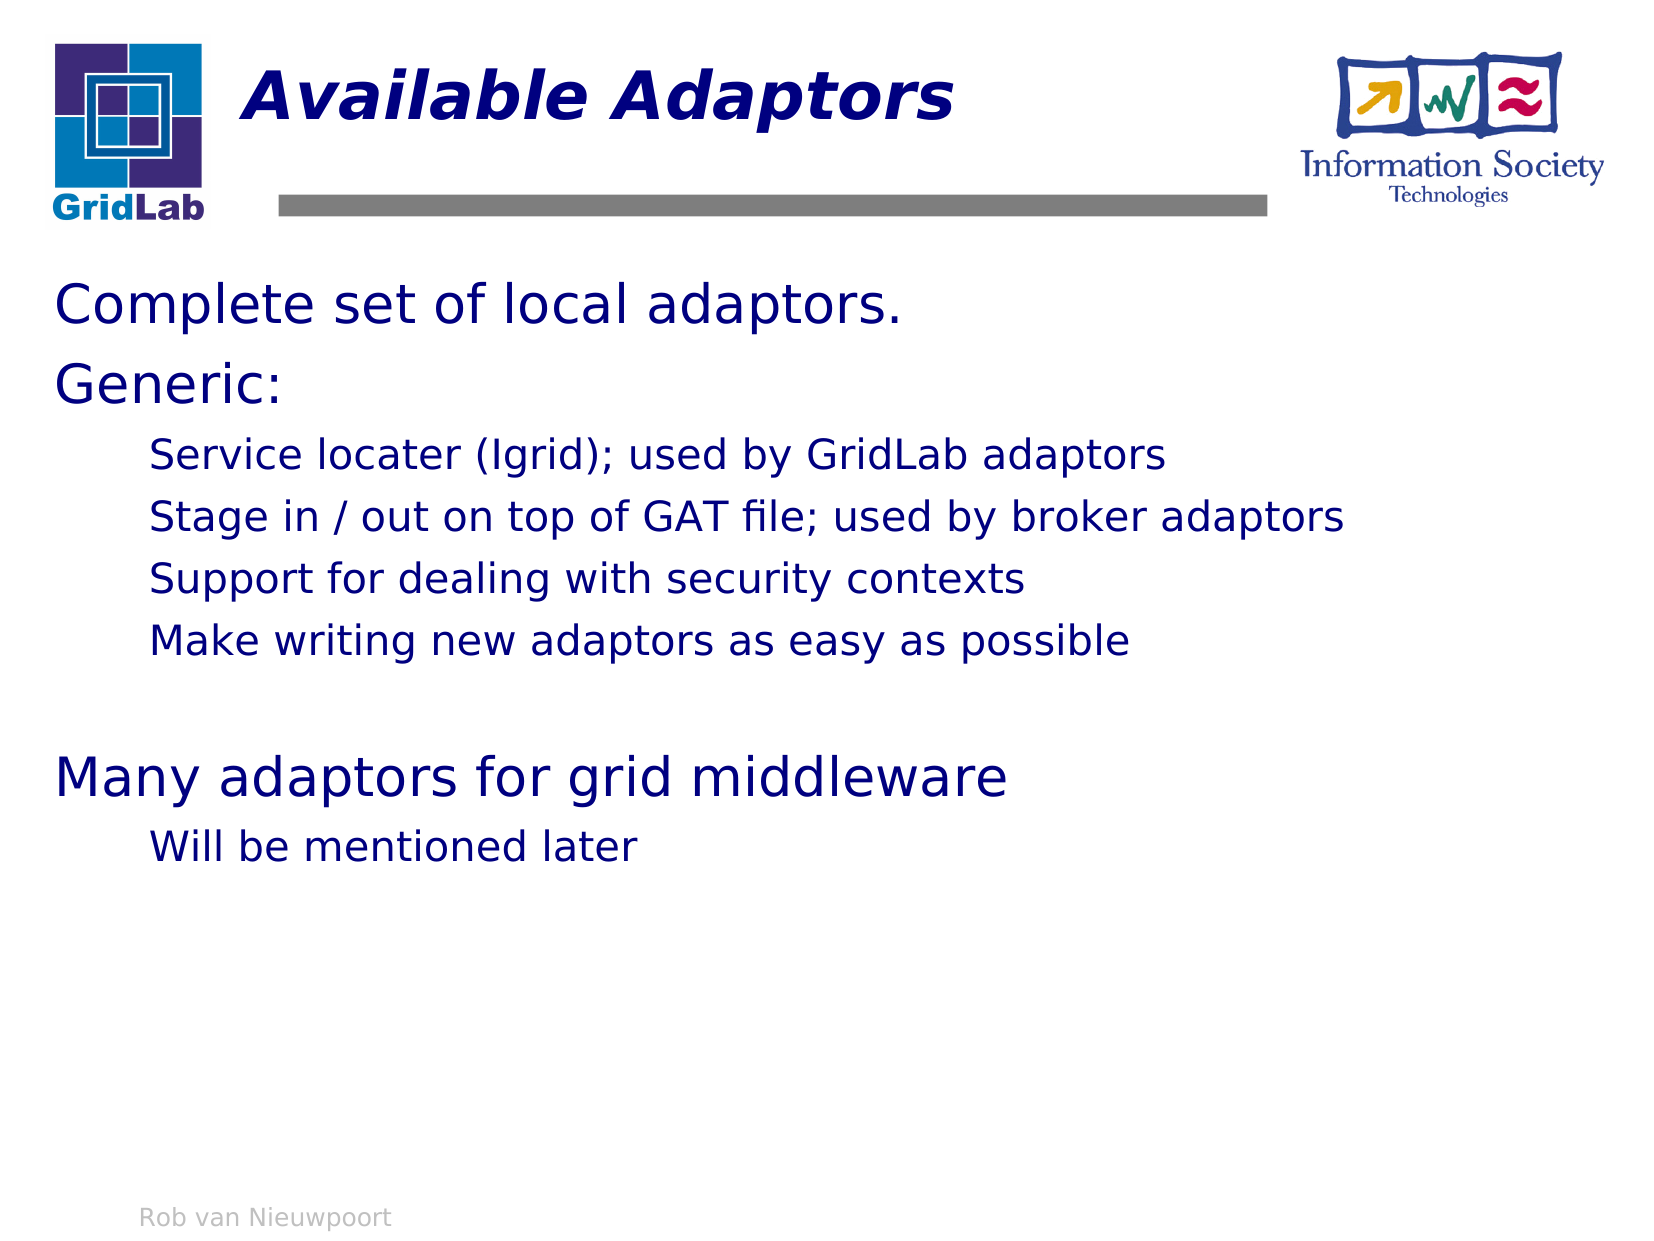

# Available Adaptors
Complete set of local adaptors.
Generic:
Service locater (Igrid); used by GridLab adaptors
Stage in / out on top of GAT file; used by broker adaptors
Support for dealing with security contexts
Make writing new adaptors as easy as possible
Many adaptors for grid middleware
Will be mentioned later